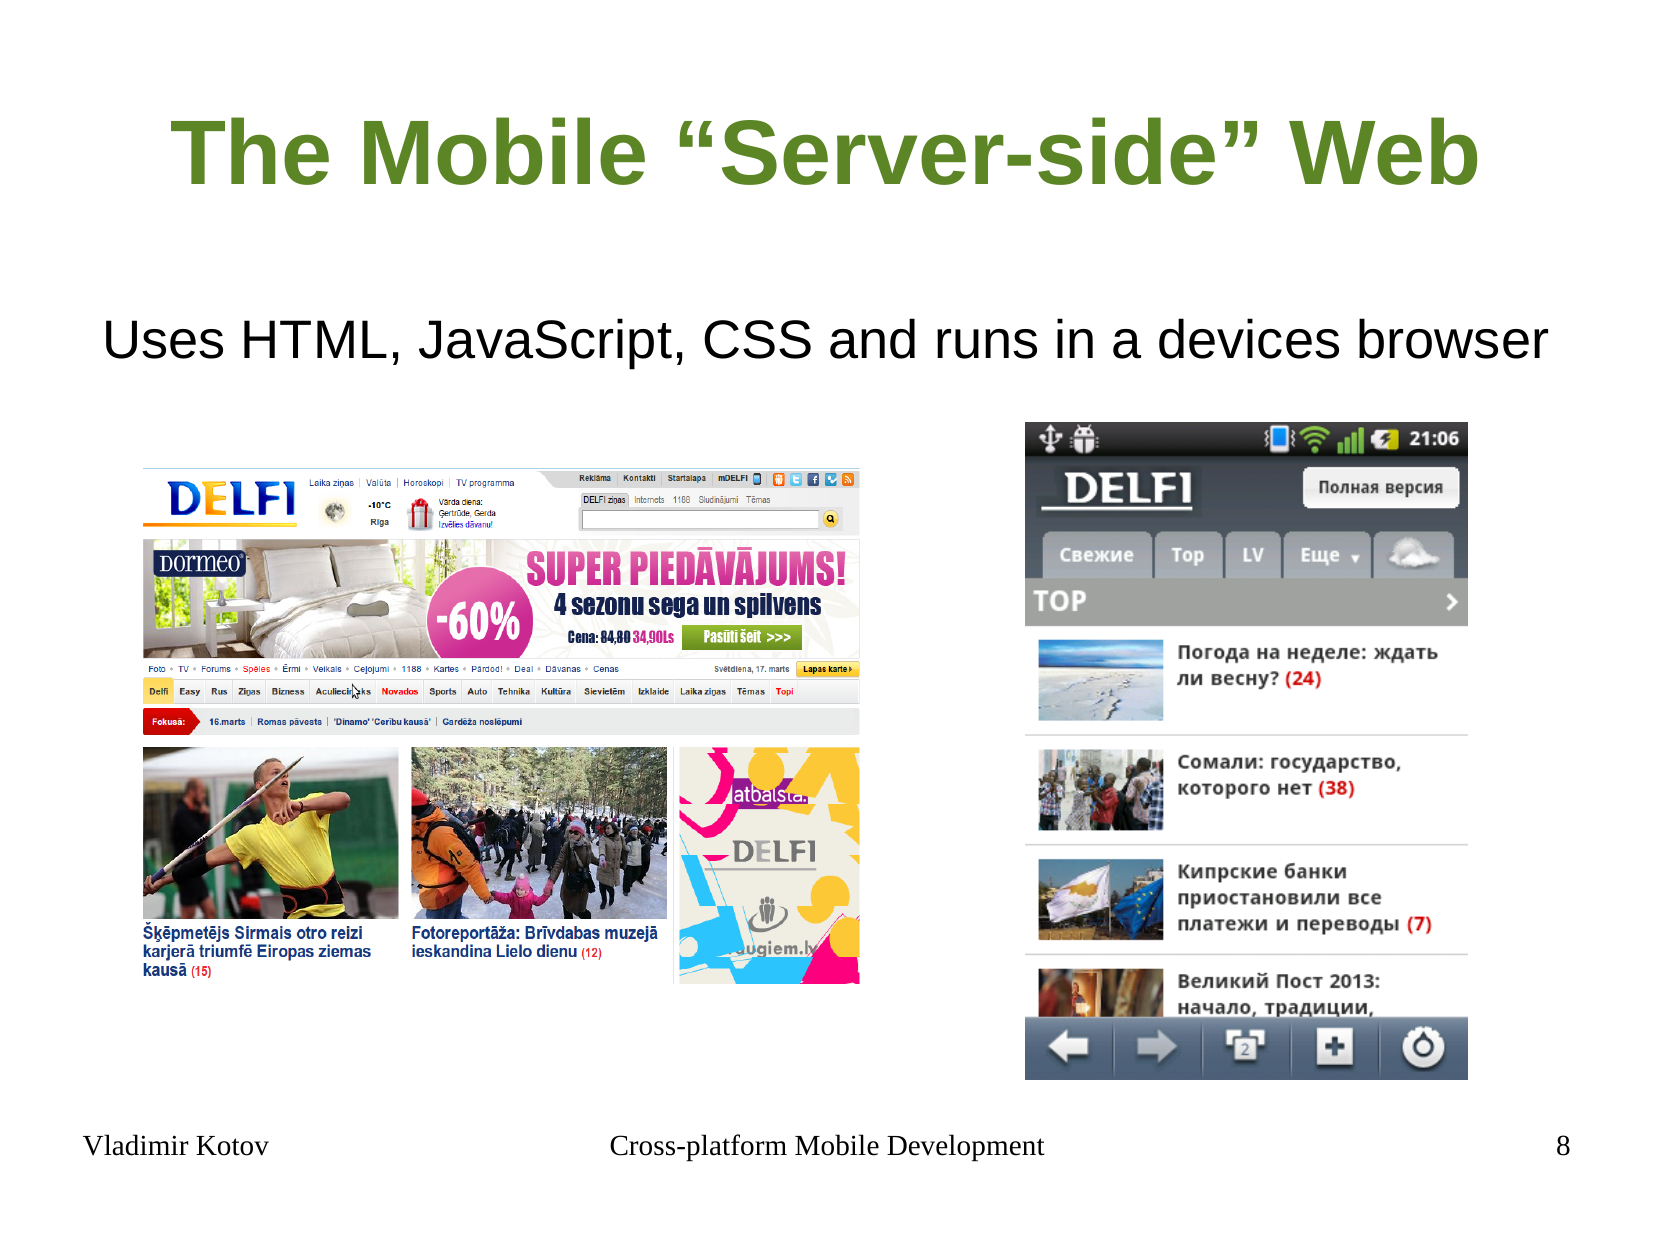

# The Mobile “Server-side” Web
Uses HTML, JavaScript, CSS and runs in a devices browser
Vladimir Kotov
Cross-platform Mobile Development
8